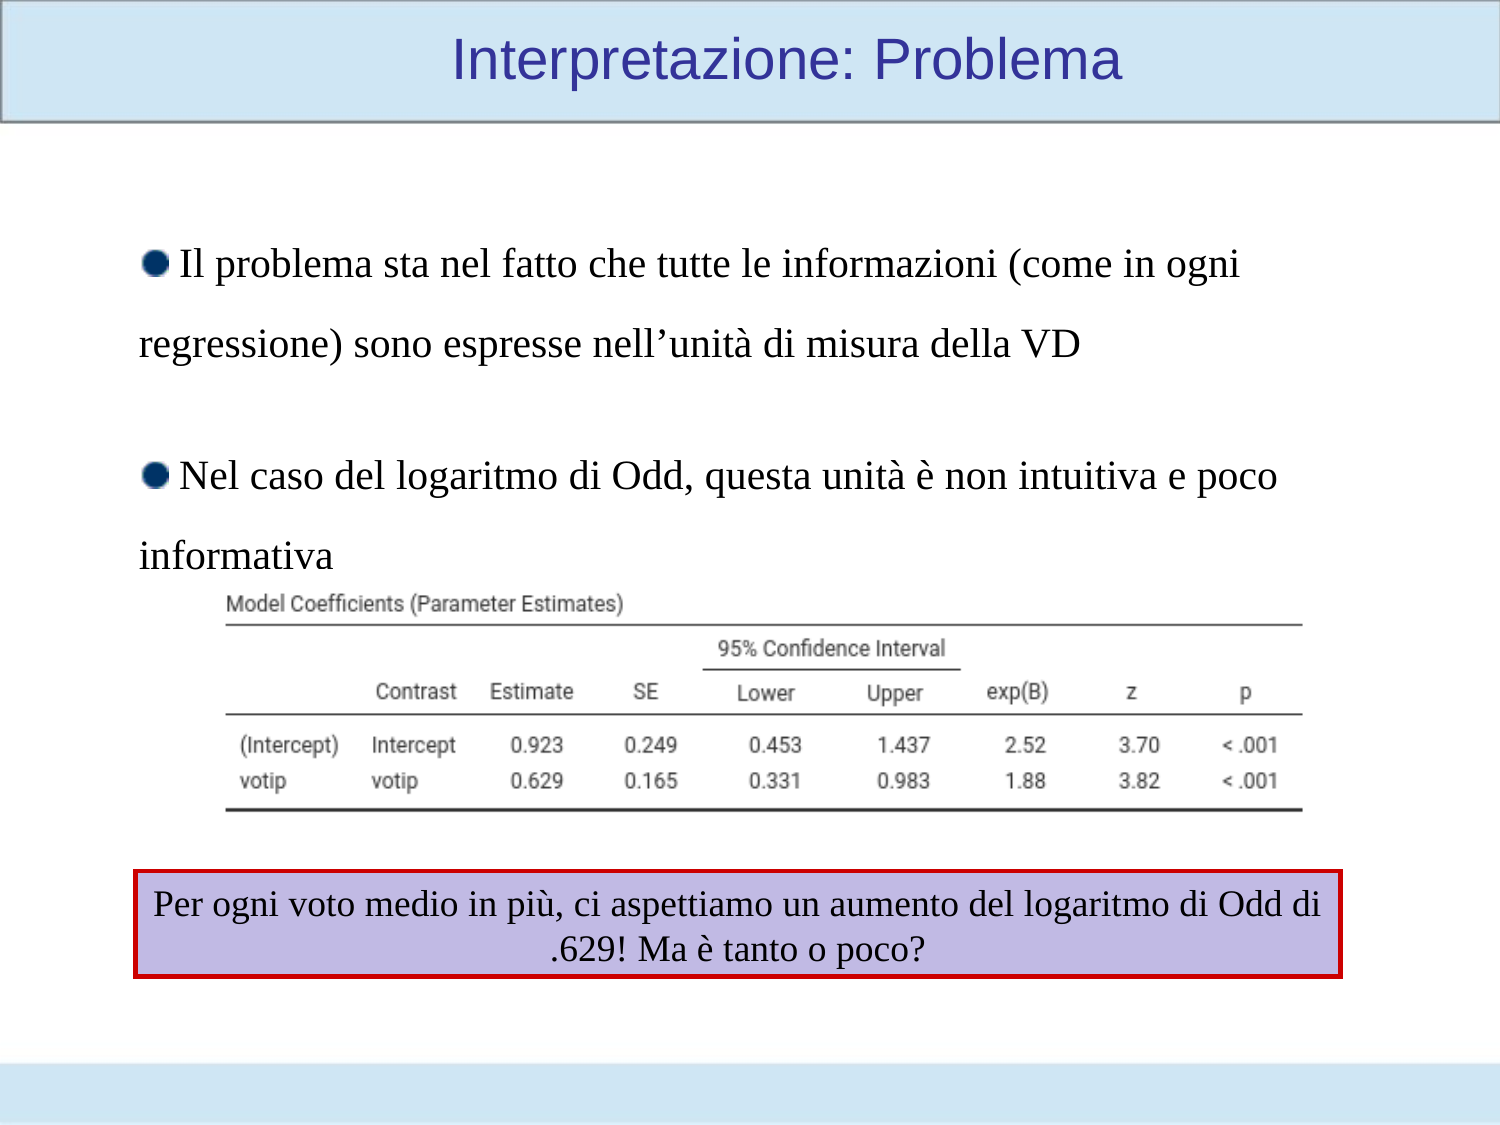

# Interpretazione: Problema
 Il problema sta nel fatto che tutte le informazioni (come in ogni regressione) sono espresse nell’unità di misura della VD
 Nel caso del logaritmo di Odd, questa unità è non intuitiva e poco informativa
Per ogni voto medio in più, ci aspettiamo un aumento del logaritmo di Odd di .629! Ma è tanto o poco?